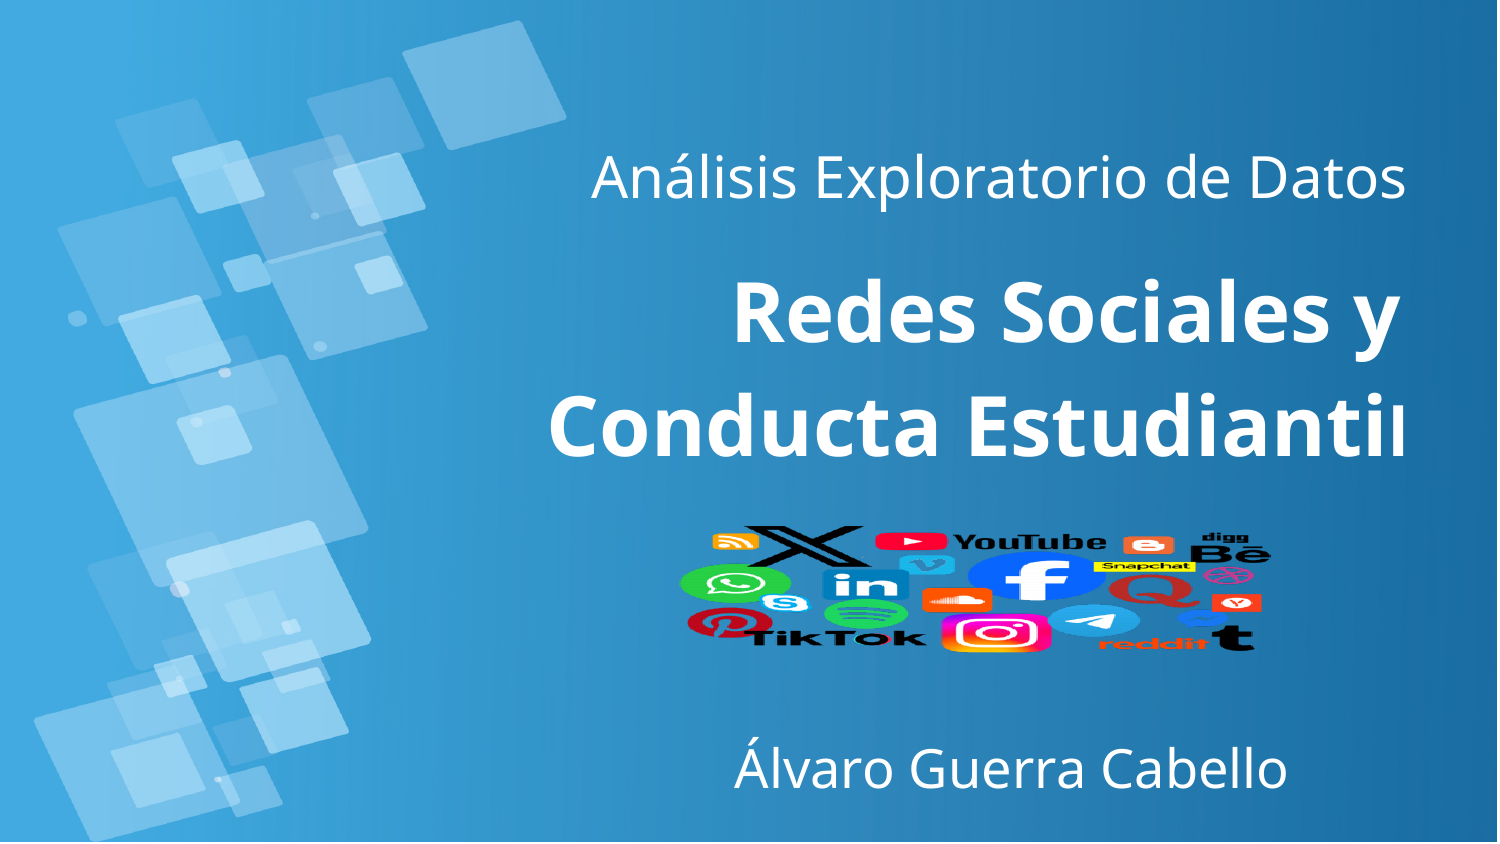

Análisis Exploratorio de Datos
# Redes Sociales y Conducta Estudiantil
Álvaro Guerra Cabello